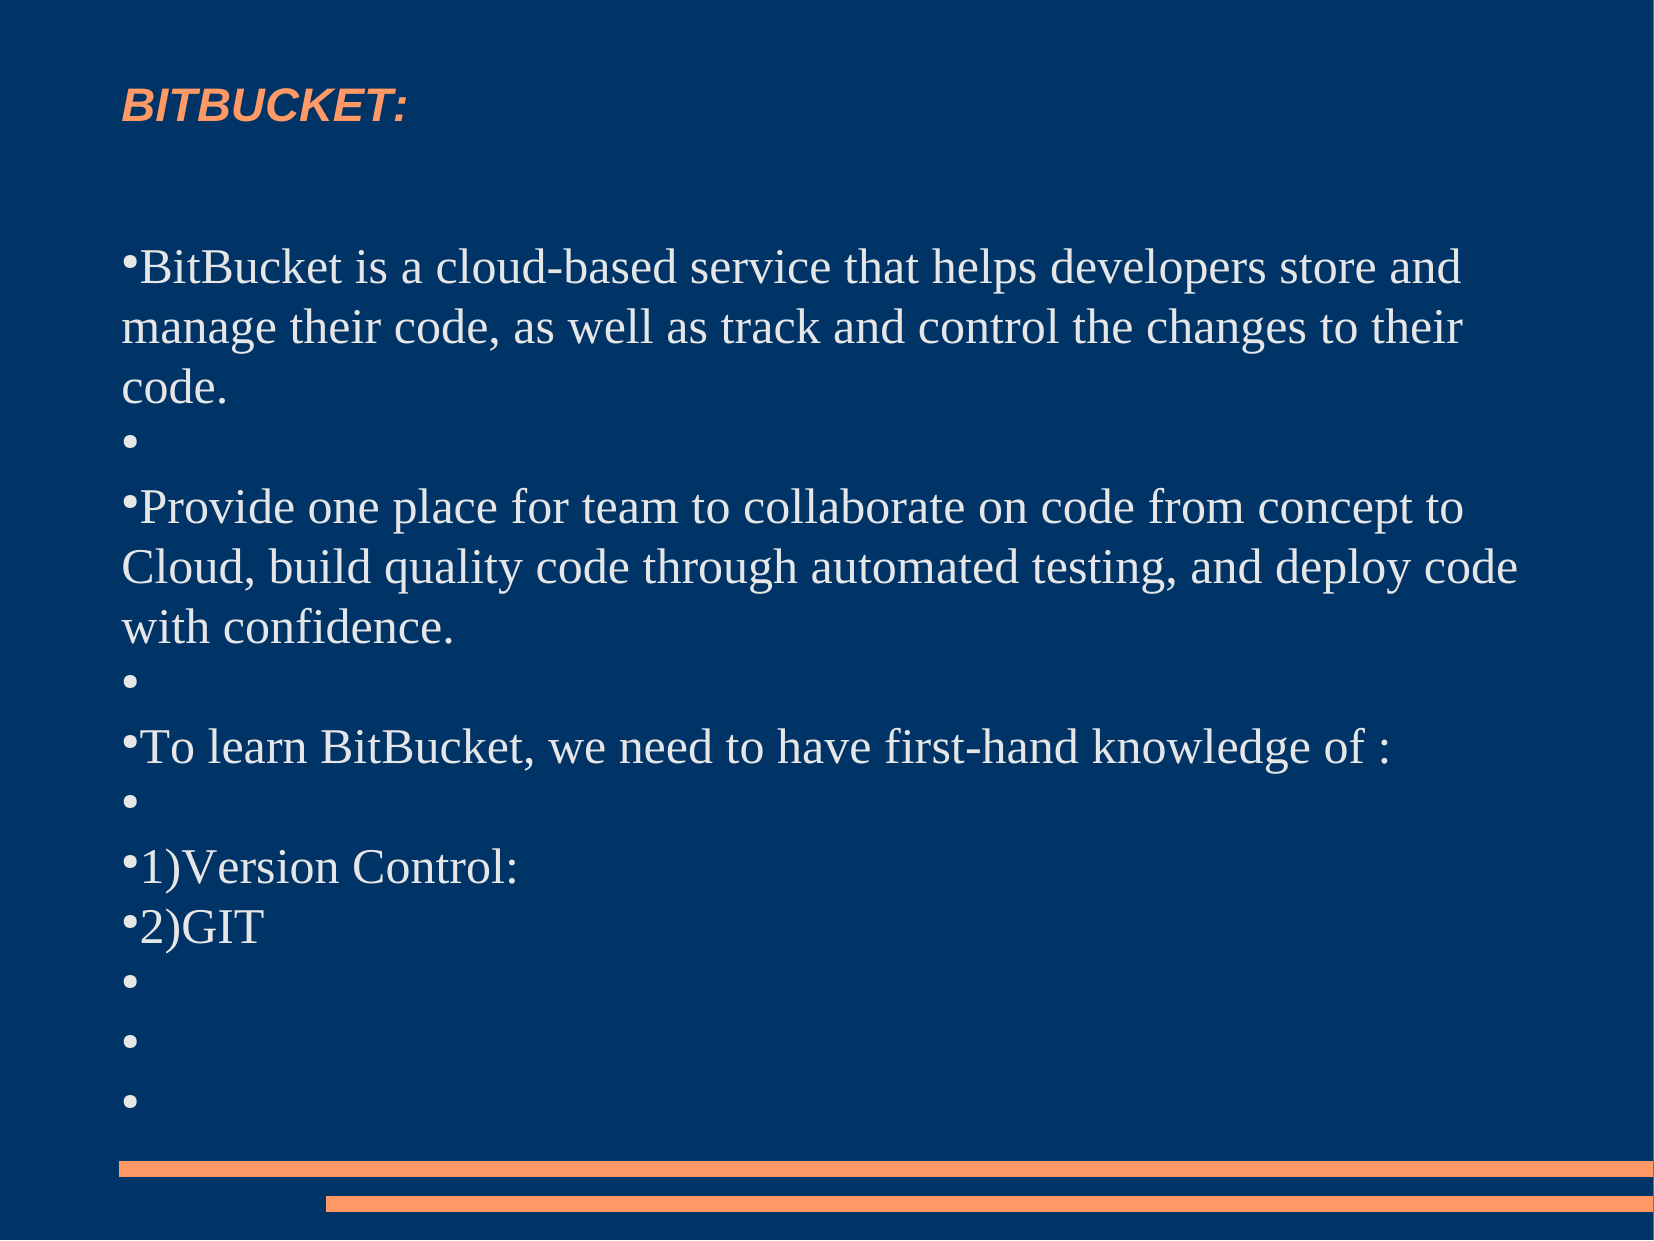

# BITBUCKET:
BitBucket is a cloud-based service that helps developers store and manage their code, as well as track and control the changes to their code.
Provide one place for team to collaborate on code from concept to Cloud, build quality code through automated testing, and deploy code with confidence.
To learn BitBucket, we need to have first-hand knowledge of :
1)Version Control:
2)GIT